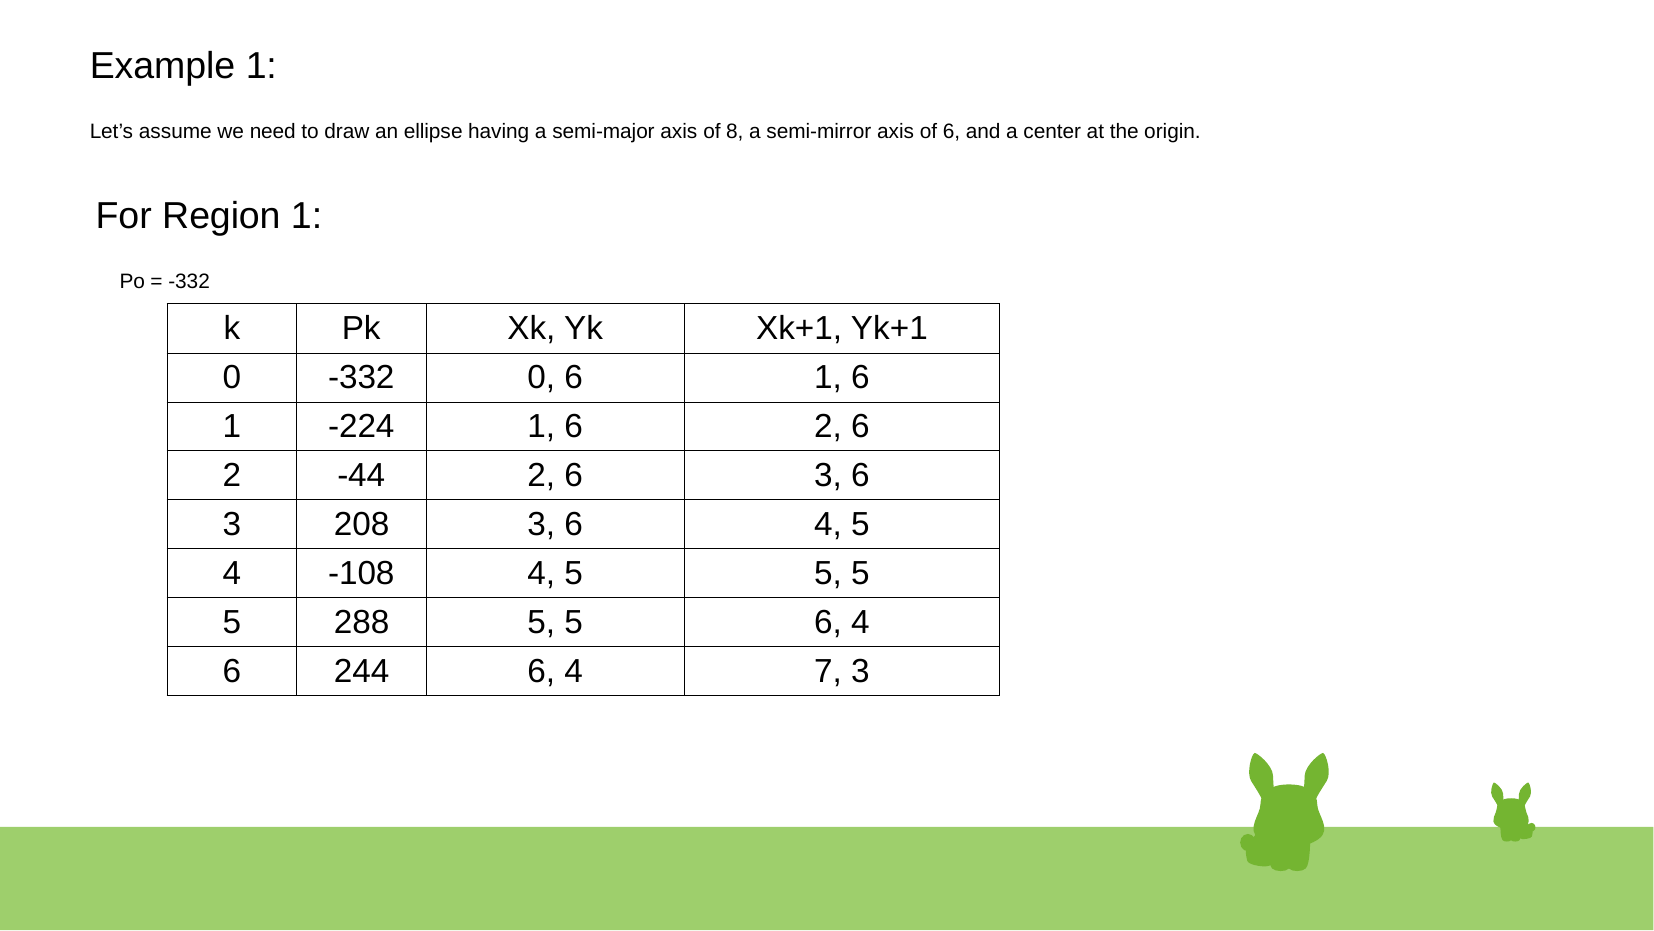

Example 1:
Let’s assume we need to draw an ellipse having a semi-major axis of 8, a semi-mirror axis of 6, and a center at the origin.
For Region 1:
Po = -332
| k | Pk | Xk, Yk | Xk+1, Yk+1 |
| --- | --- | --- | --- |
| 0 | -332 | 0, 6 | 1, 6 |
| 1 | -224 | 1, 6 | 2, 6 |
| 2 | -44 | 2, 6 | 3, 6 |
| 3 | 208 | 3, 6 | 4, 5 |
| 4 | -108 | 4, 5 | 5, 5 |
| 5 | 288 | 5, 5 | 6, 4 |
| 6 | 244 | 6, 4 | 7, 3 |